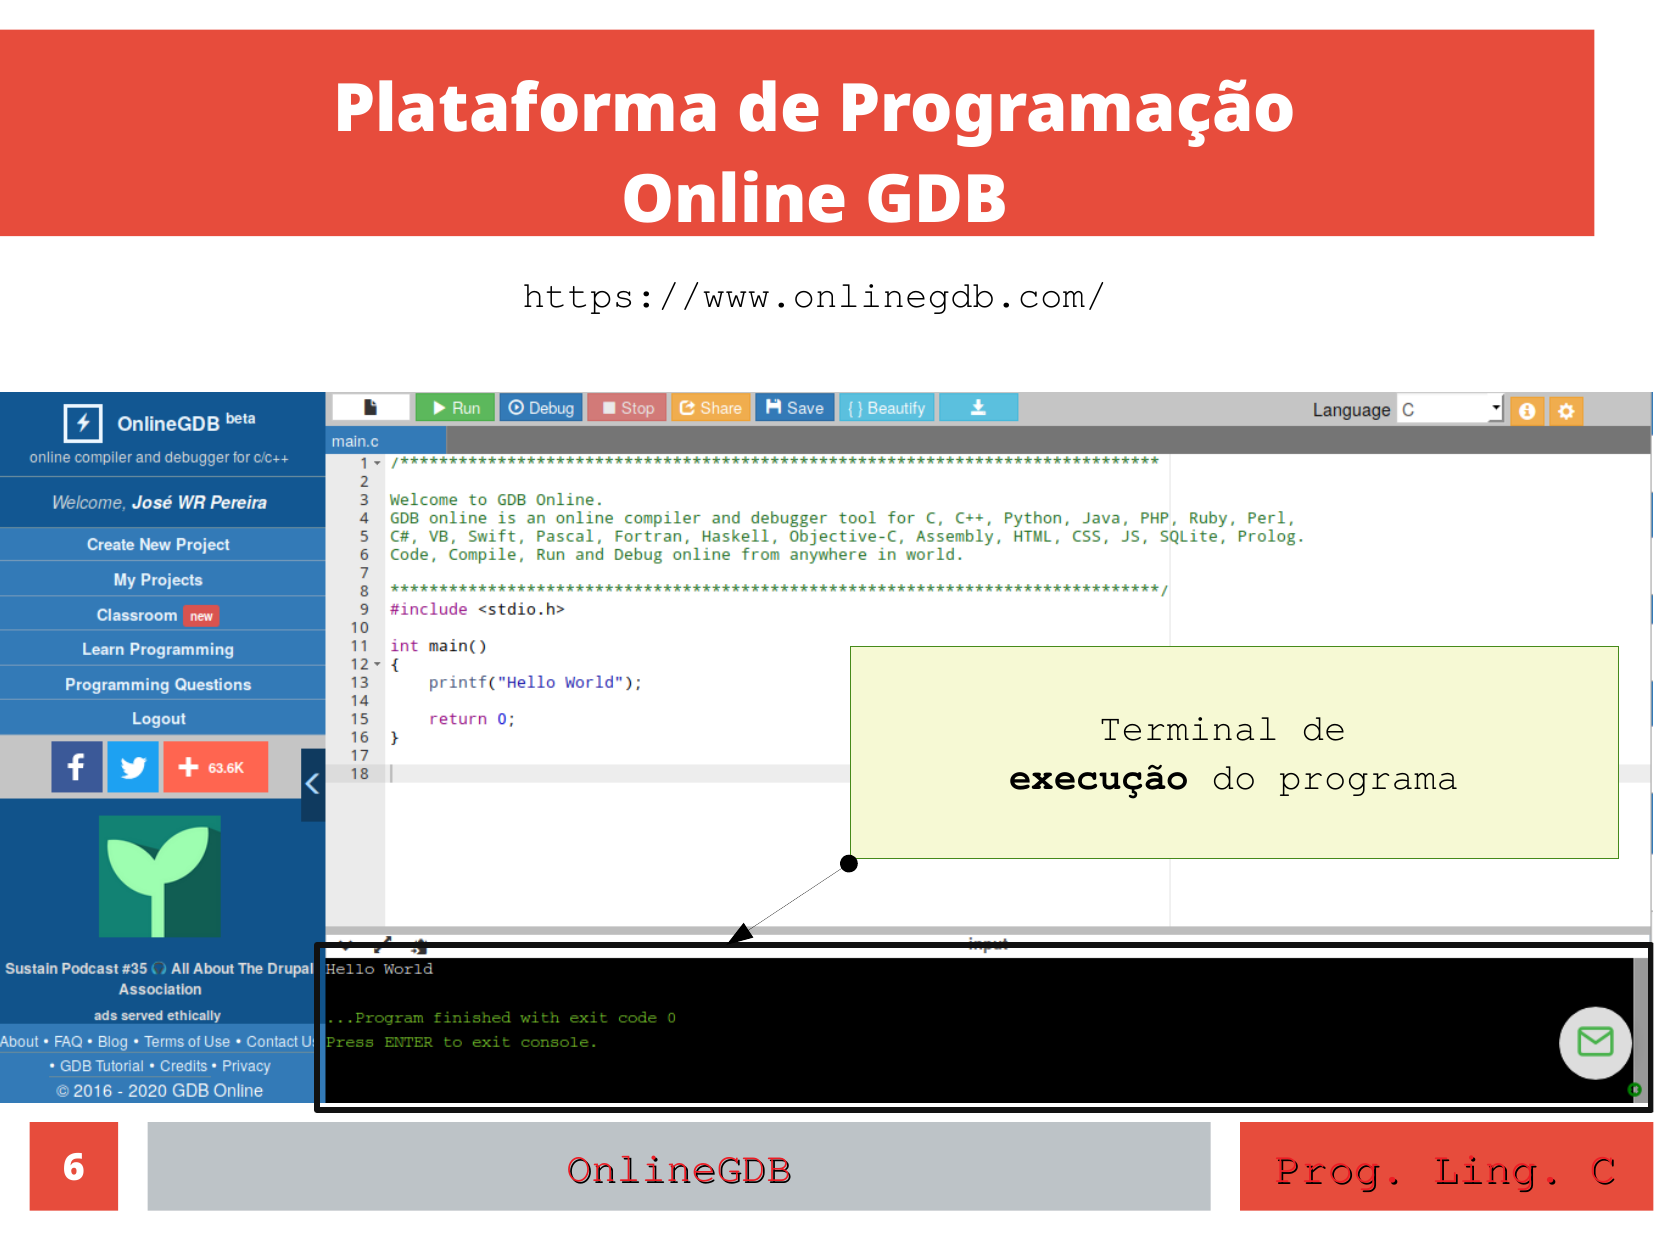

# Plataforma de Programação Online GDB
https://www.onlinegdb.com/
Terminal de
execução do programa
6
OnlineGDB
 Prog. Ling. C